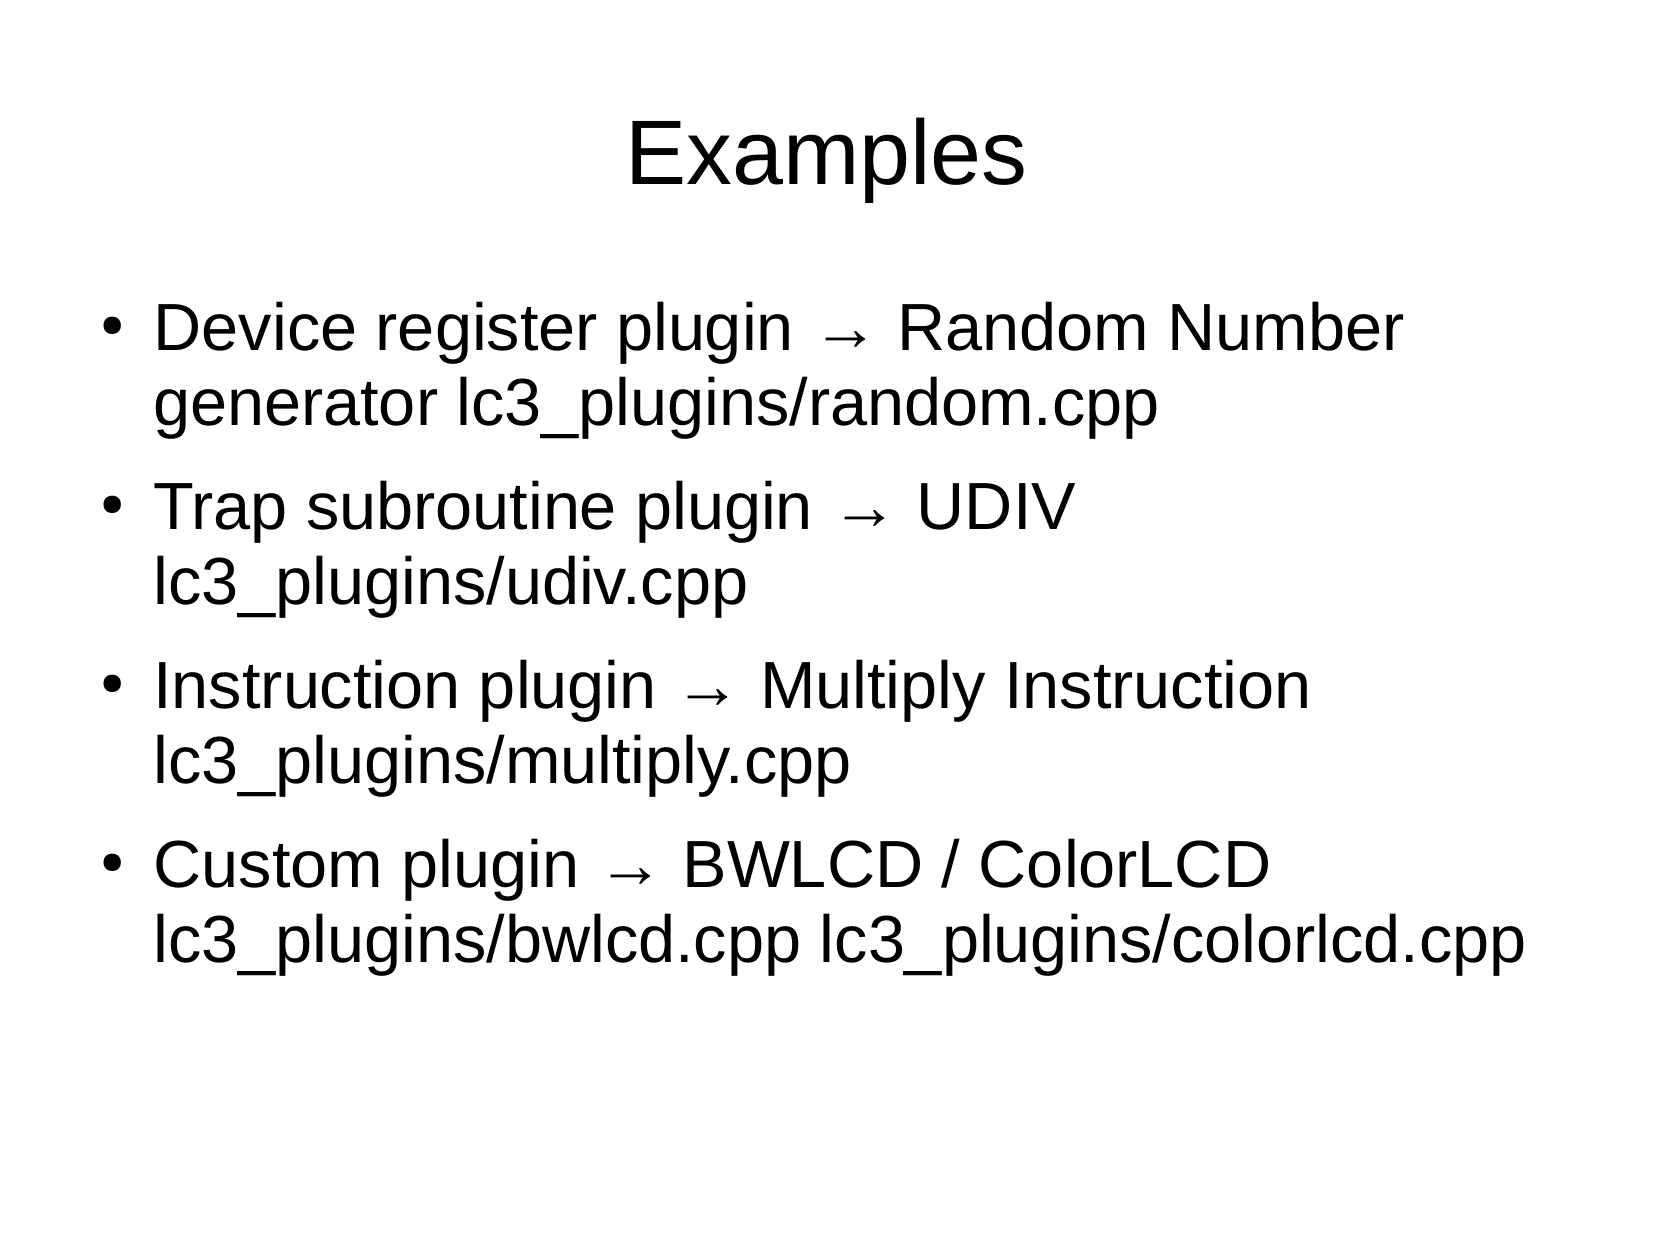

# Examples
Device register plugin → Random Number generator lc3_plugins/random.cpp
Trap subroutine plugin → UDIV lc3_plugins/udiv.cpp
Instruction plugin → Multiply Instruction lc3_plugins/multiply.cpp
Custom plugin → BWLCD / ColorLCD lc3_plugins/bwlcd.cpp lc3_plugins/colorlcd.cpp